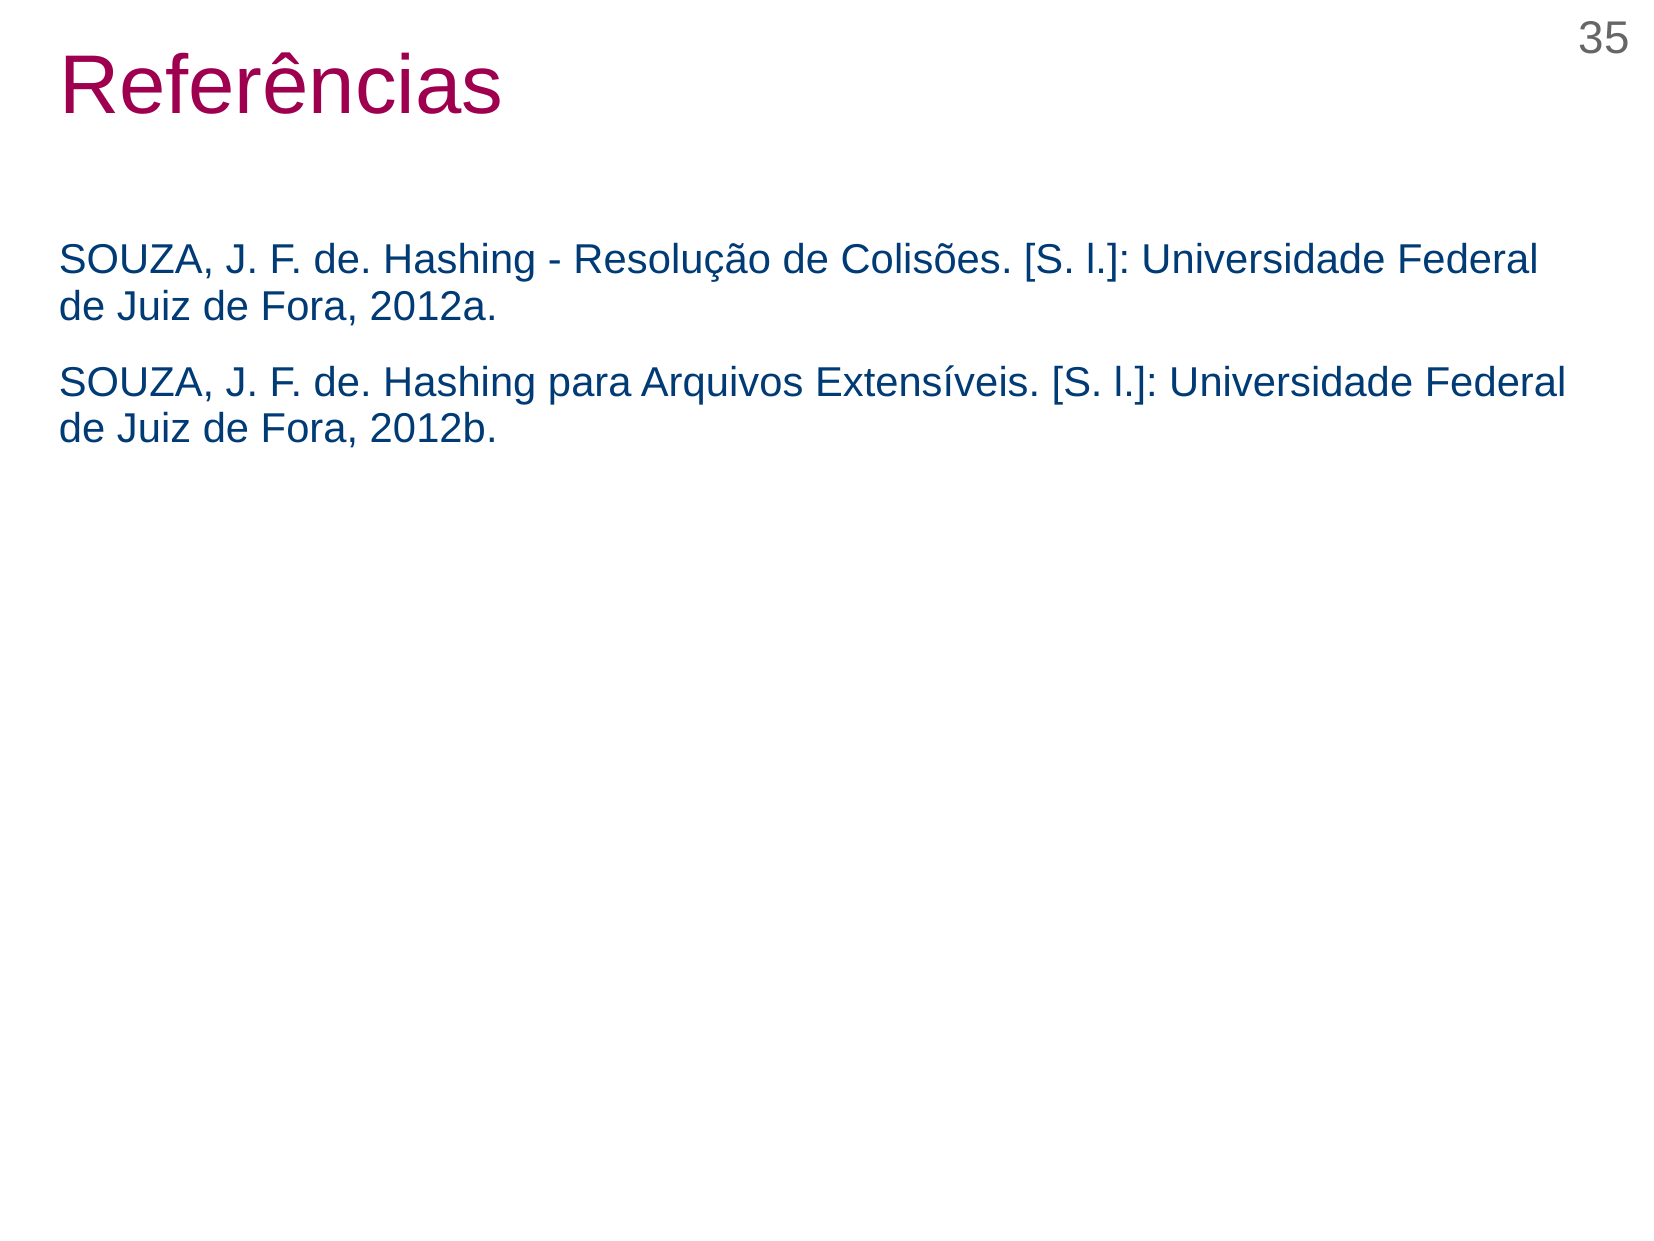

35
# Referências
SOUZA, J. F. de. Hashing - Resolução de Colisões. [S. l.]: Universidade Federal de Juiz de Fora, 2012a.
SOUZA, J. F. de. Hashing para Arquivos Extensíveis. [S. l.]: Universidade Federal de Juiz de Fora, 2012b.